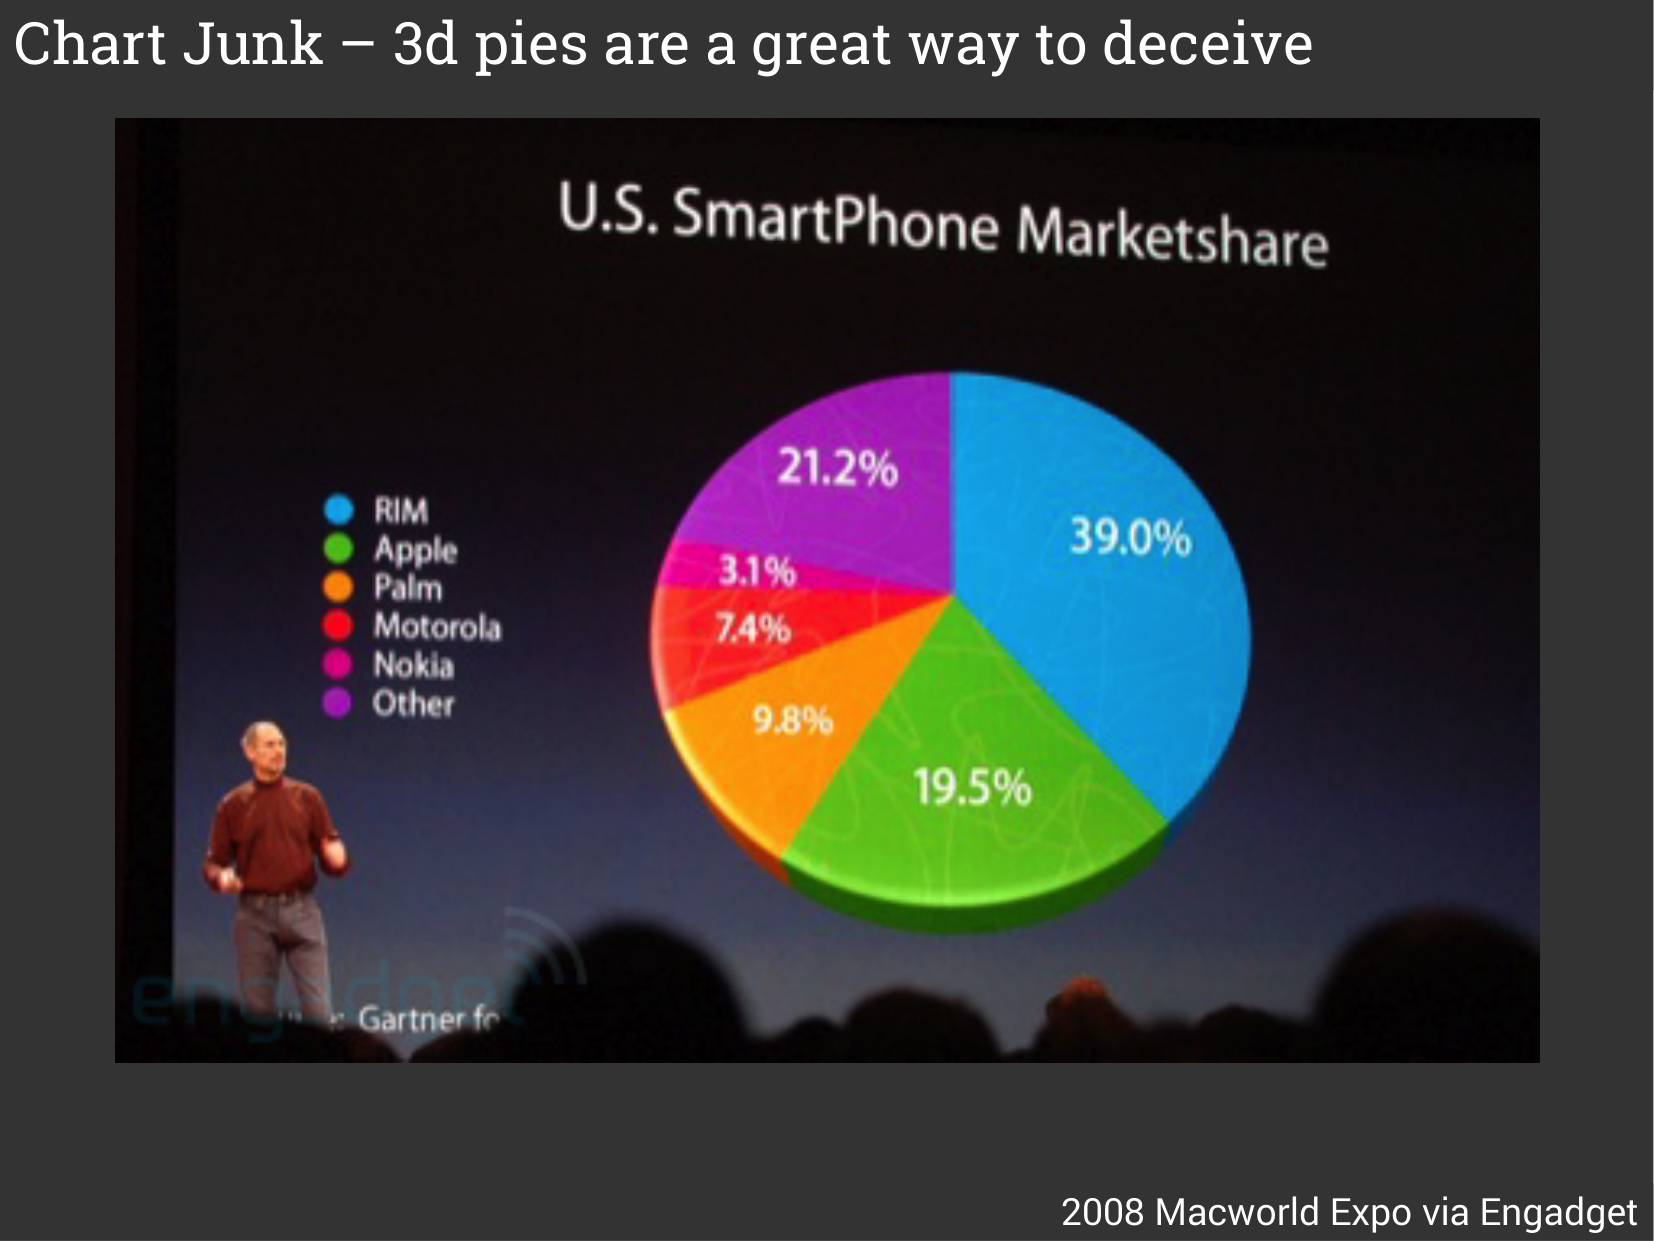

Chart Junk – 3d pies are a great way to deceive
2008 Macworld Expo via Engadget